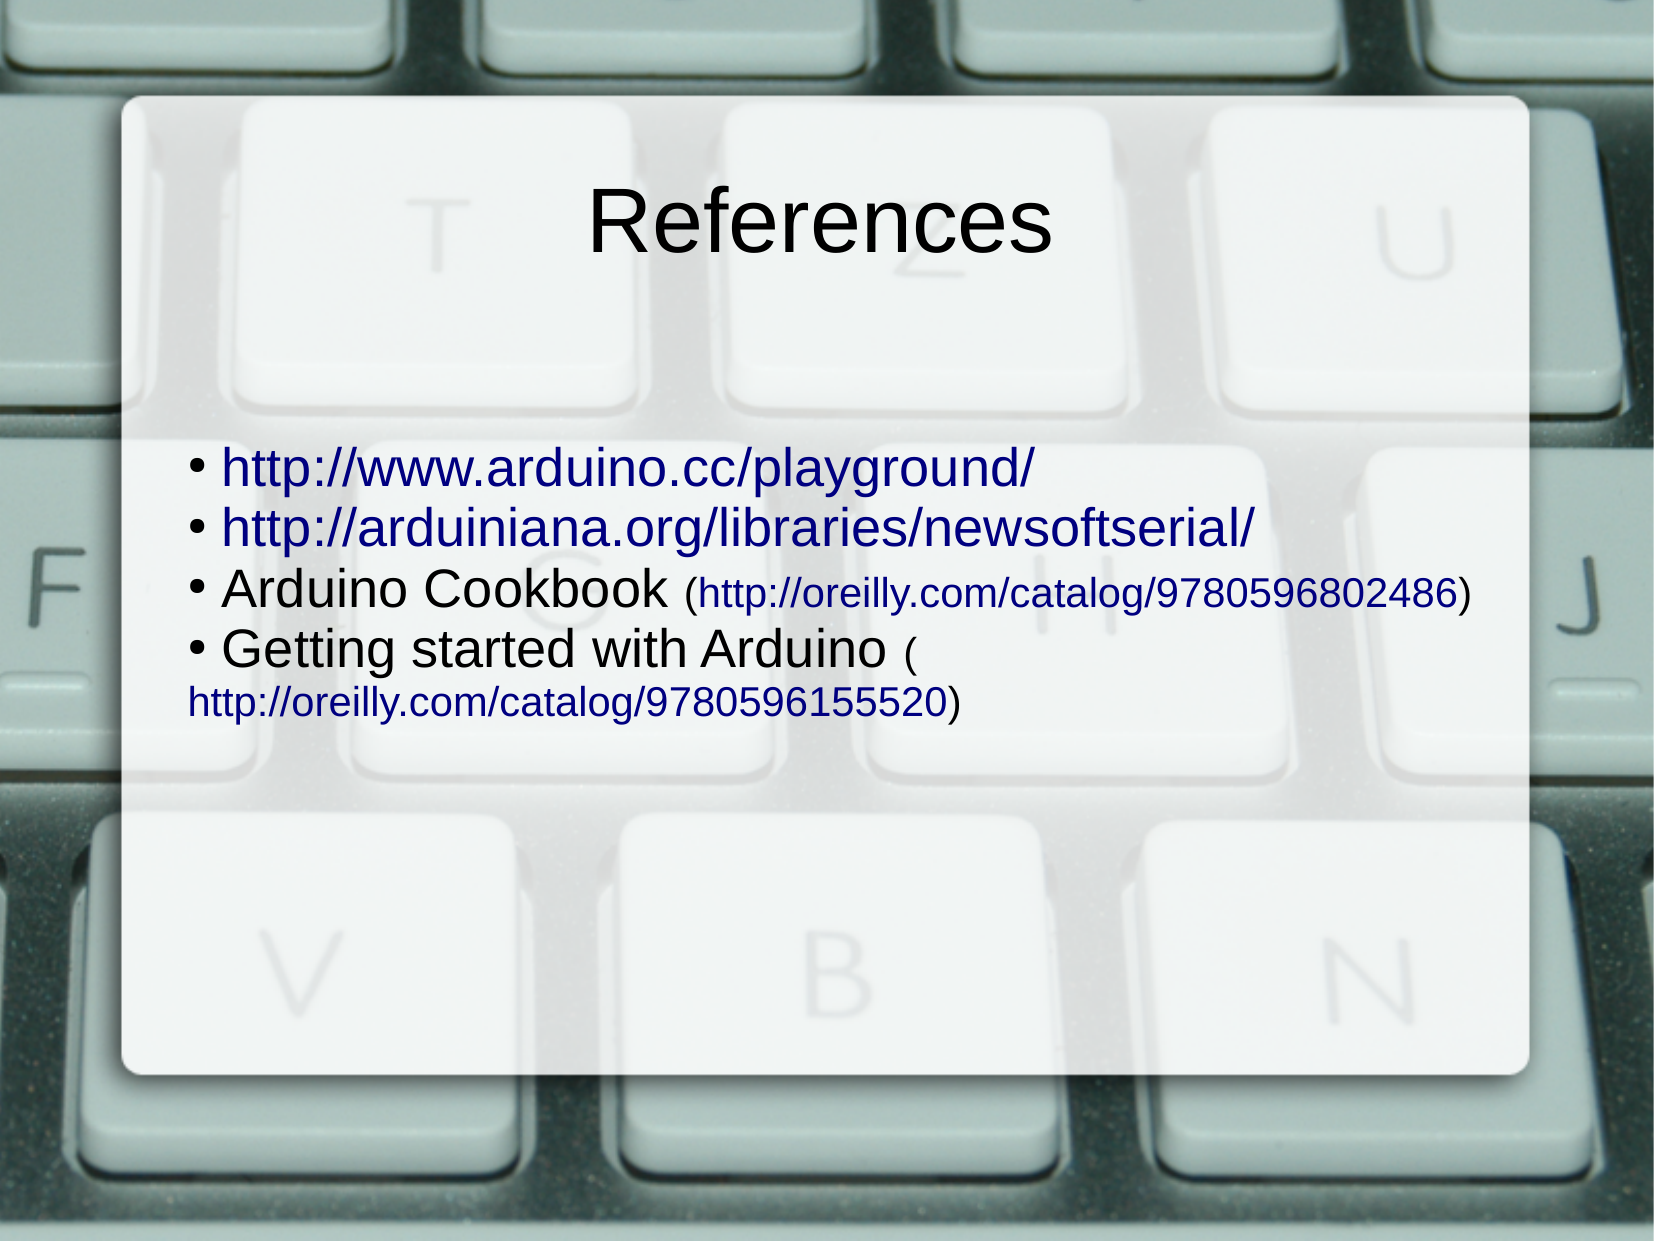

# References
 http://www.arduino.cc/playground/
 http://arduiniana.org/libraries/newsoftserial/
 Arduino Cookbook (http://oreilly.com/catalog/9780596802486)
 Getting started with Arduino (http://oreilly.com/catalog/9780596155520)